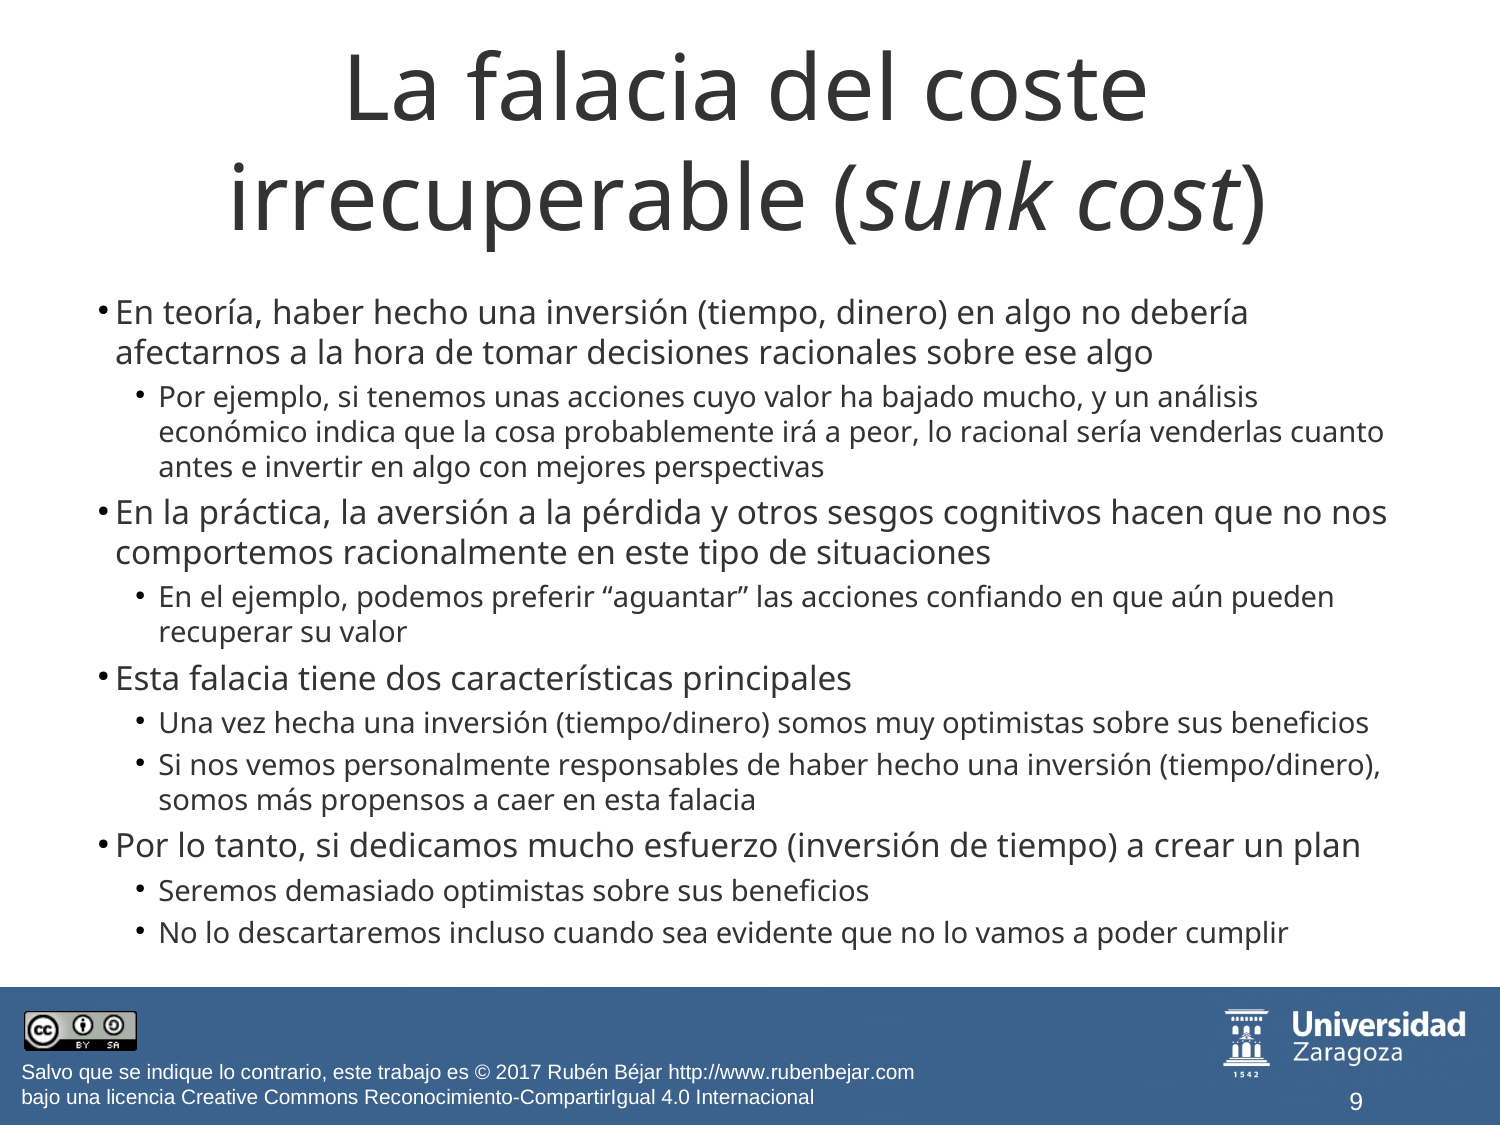

# La falacia del coste irrecuperable (sunk cost)
En teoría, haber hecho una inversión (tiempo, dinero) en algo no debería afectarnos a la hora de tomar decisiones racionales sobre ese algo
Por ejemplo, si tenemos unas acciones cuyo valor ha bajado mucho, y un análisis económico indica que la cosa probablemente irá a peor, lo racional sería venderlas cuanto antes e invertir en algo con mejores perspectivas
En la práctica, la aversión a la pérdida y otros sesgos cognitivos hacen que no nos comportemos racionalmente en este tipo de situaciones
En el ejemplo, podemos preferir “aguantar” las acciones confiando en que aún pueden recuperar su valor
Esta falacia tiene dos características principales
Una vez hecha una inversión (tiempo/dinero) somos muy optimistas sobre sus beneficios
Si nos vemos personalmente responsables de haber hecho una inversión (tiempo/dinero), somos más propensos a caer en esta falacia
Por lo tanto, si dedicamos mucho esfuerzo (inversión de tiempo) a crear un plan
Seremos demasiado optimistas sobre sus beneficios
No lo descartaremos incluso cuando sea evidente que no lo vamos a poder cumplir